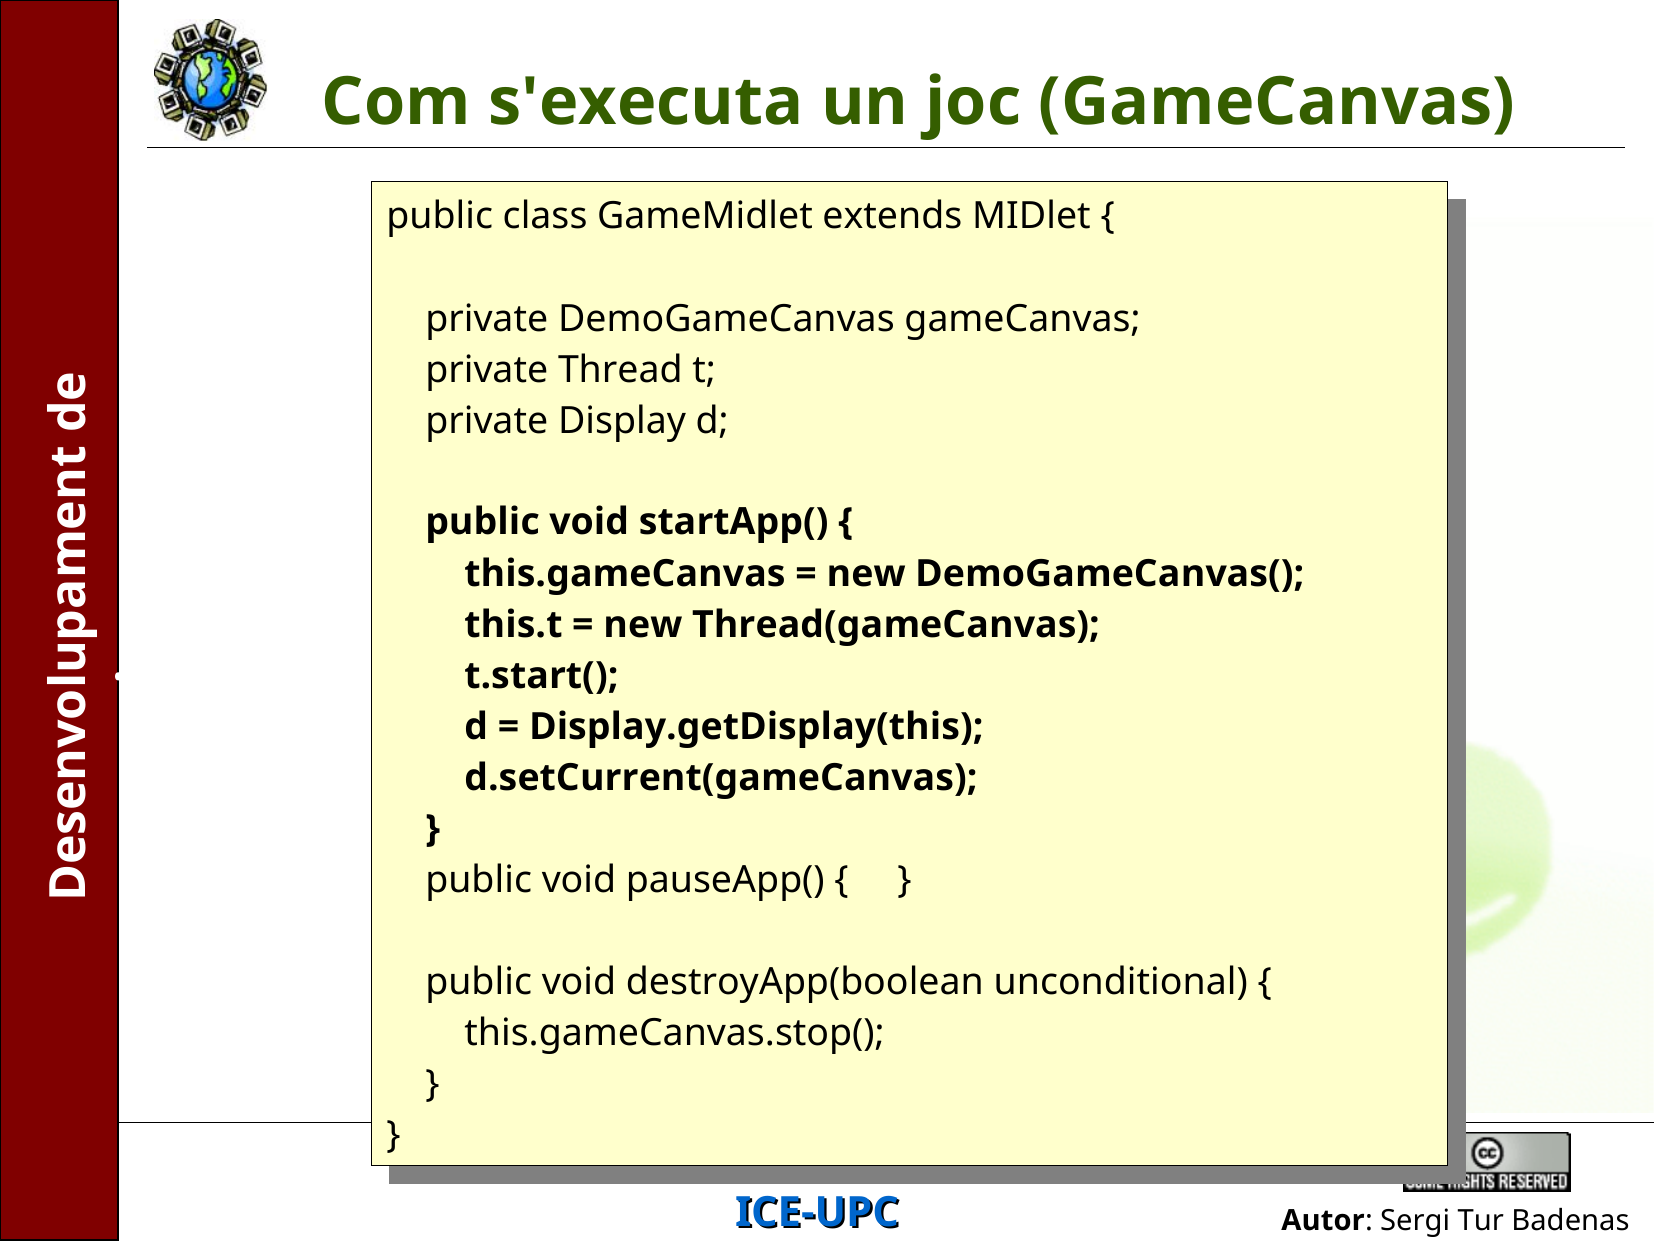

# Com s'executa un joc (GameCanvas)
public class GameMidlet extends MIDlet {
 private DemoGameCanvas gameCanvas;
 private Thread t;
 private Display d;
 public void startApp() {
 this.gameCanvas = new DemoGameCanvas();
 this.t = new Thread(gameCanvas);
 t.start();
 d = Display.getDisplay(this);
 d.setCurrent(gameCanvas);
 }
 public void pauseApp() { }
 public void destroyApp(boolean unconditional) {
 this.gameCanvas.stop();
 }
}